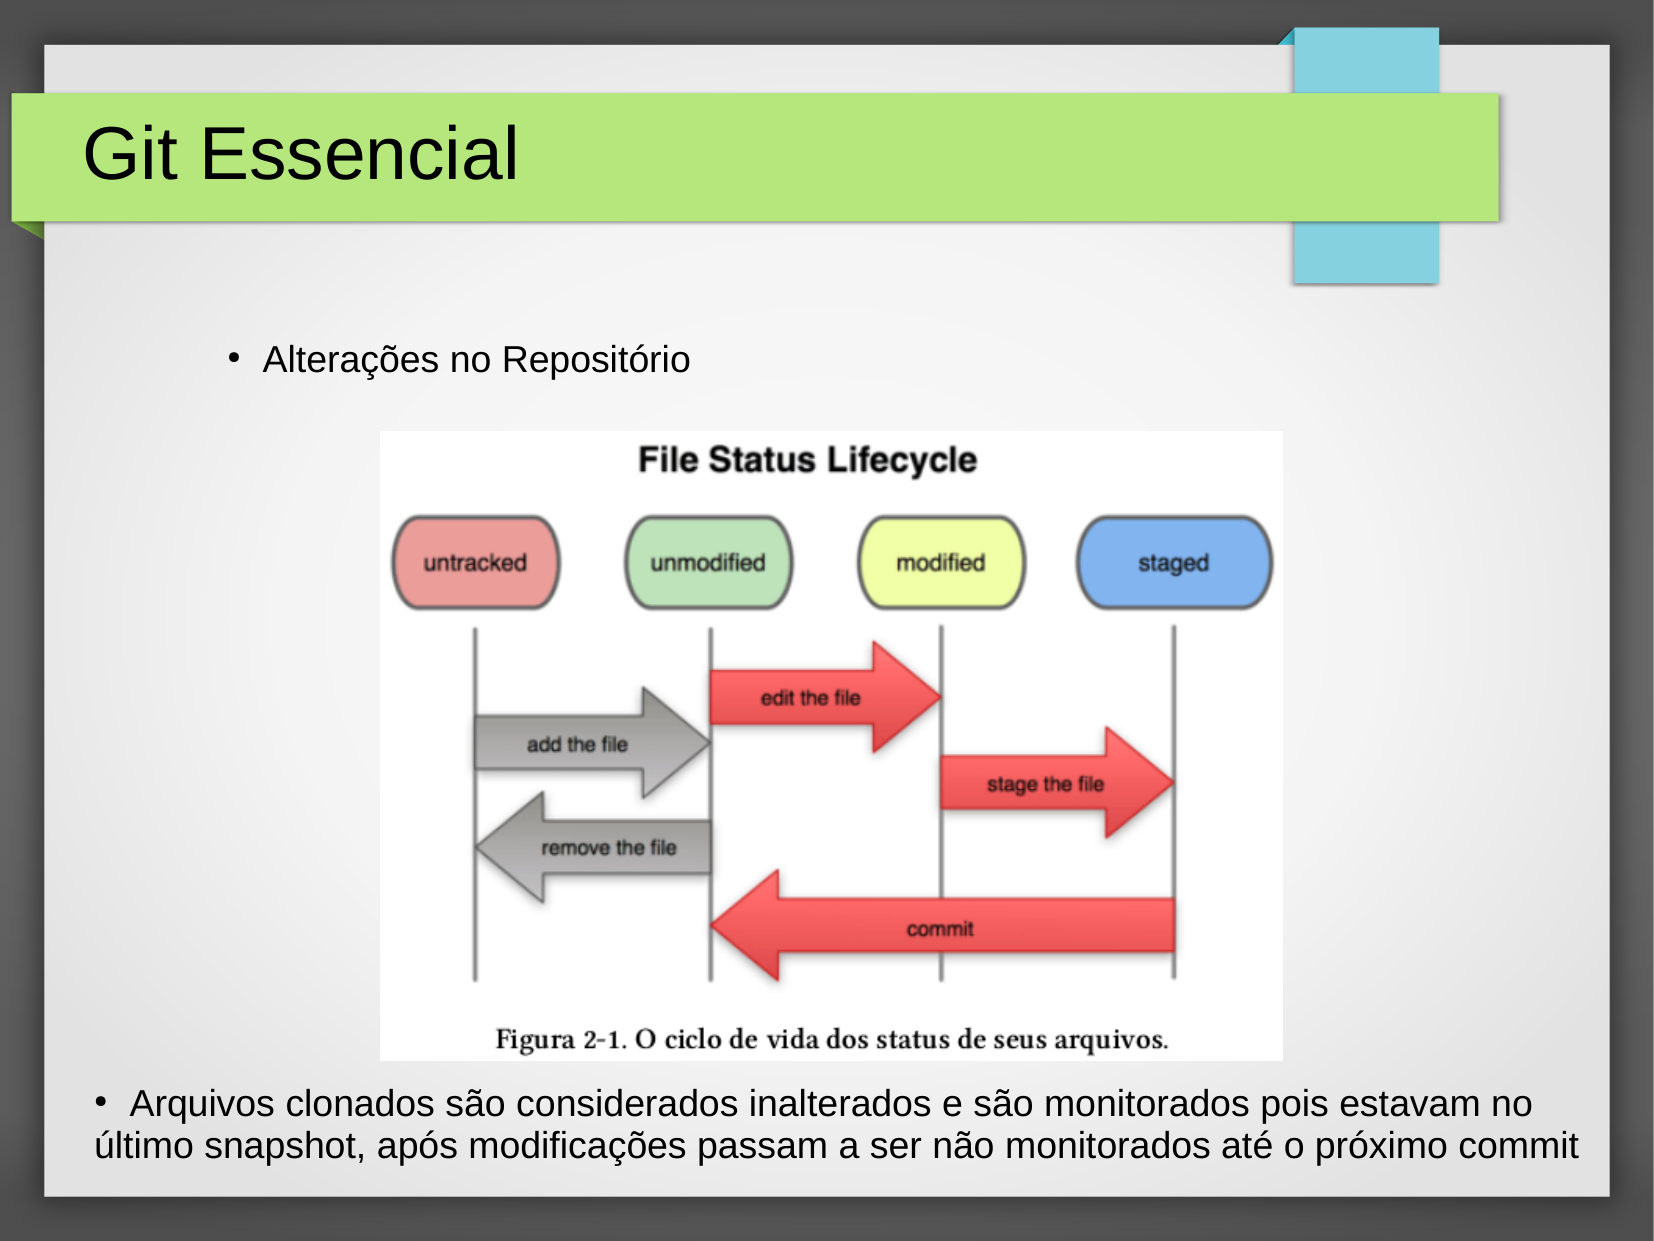

# Git Essencial
Alterações no Repositório
Arquivos clonados são considerados inalterados e são monitorados pois estavam no
último snapshot, após modificações passam a ser não monitorados até o próximo commit